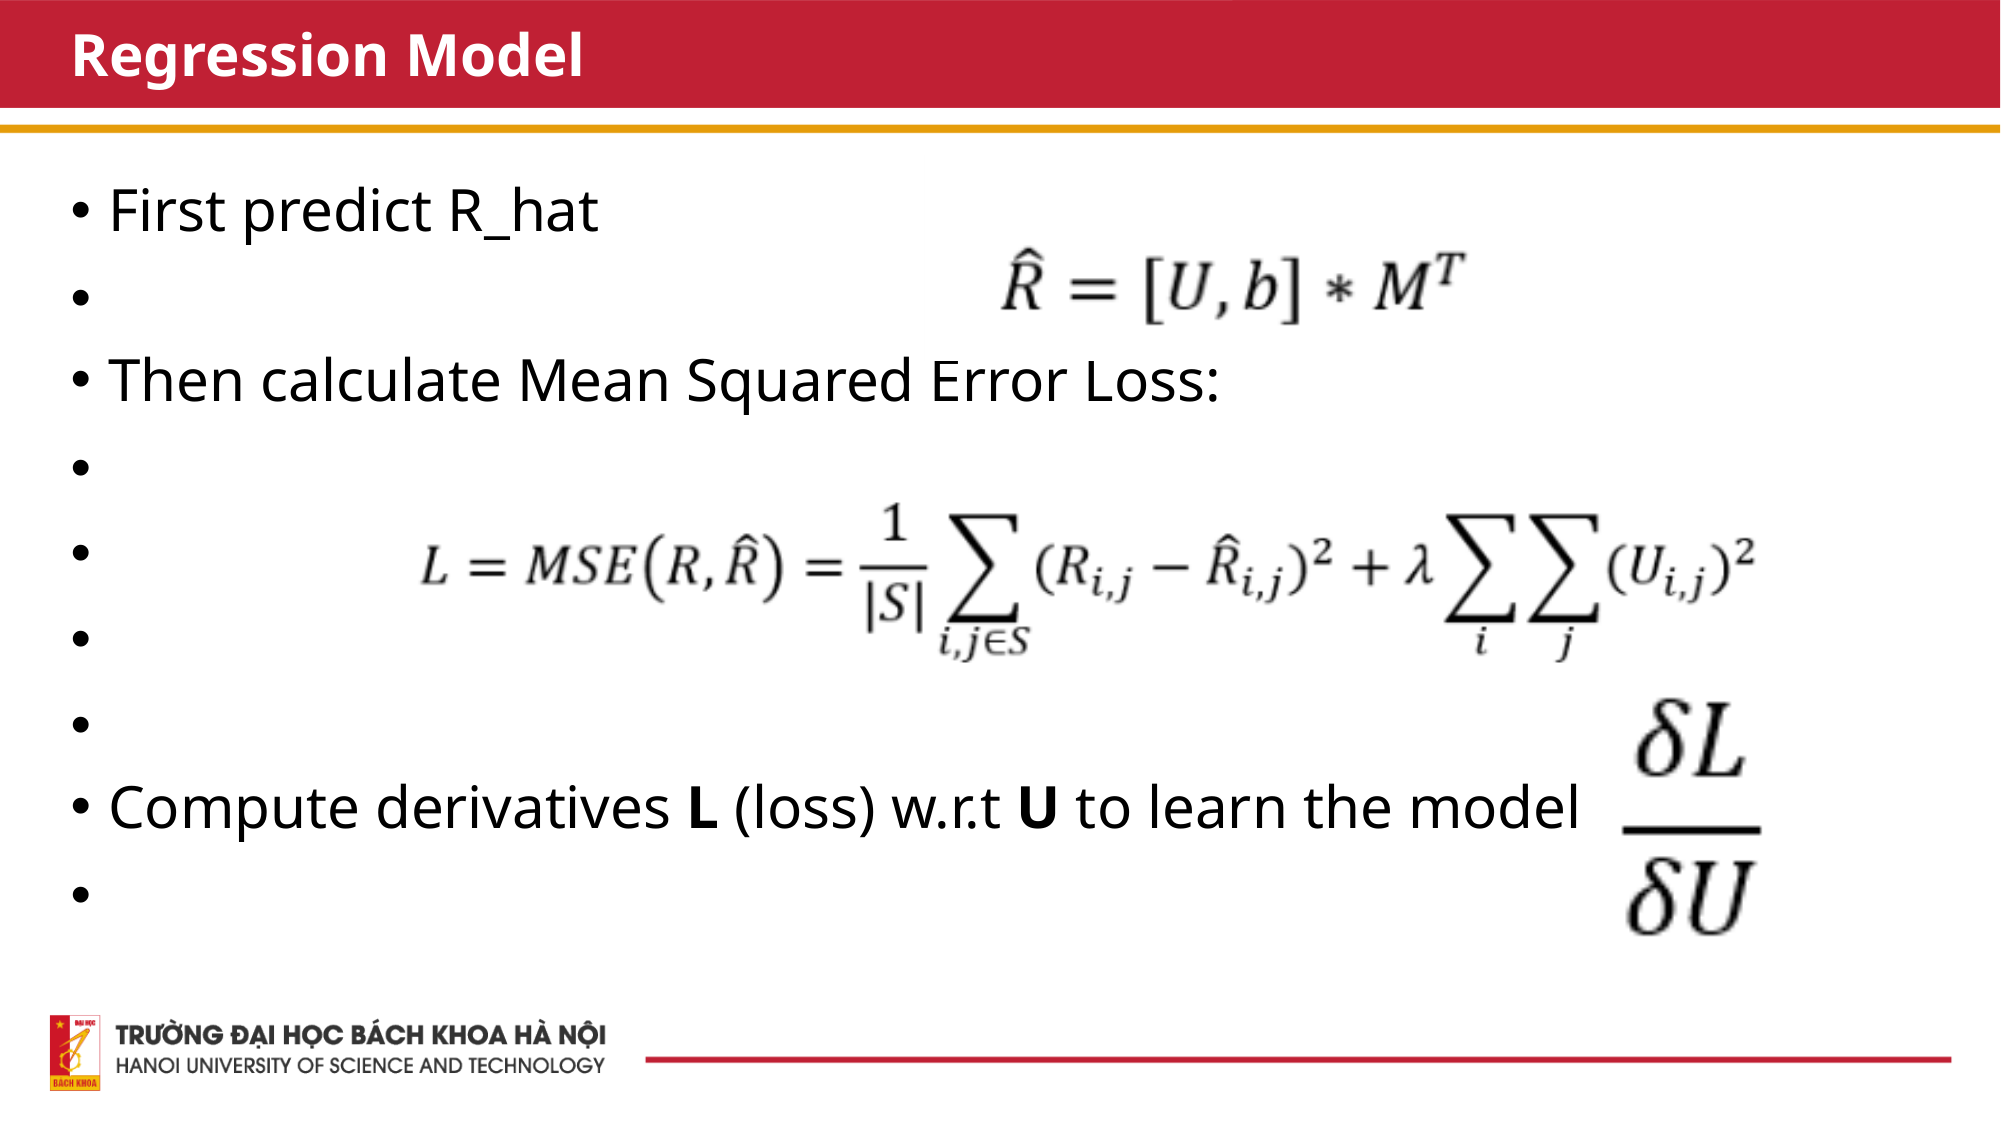

Regression Model
# First predict R_hat
Then calculate Mean Squared Error Loss:
Compute derivatives L (loss) w.r.t U to learn the model